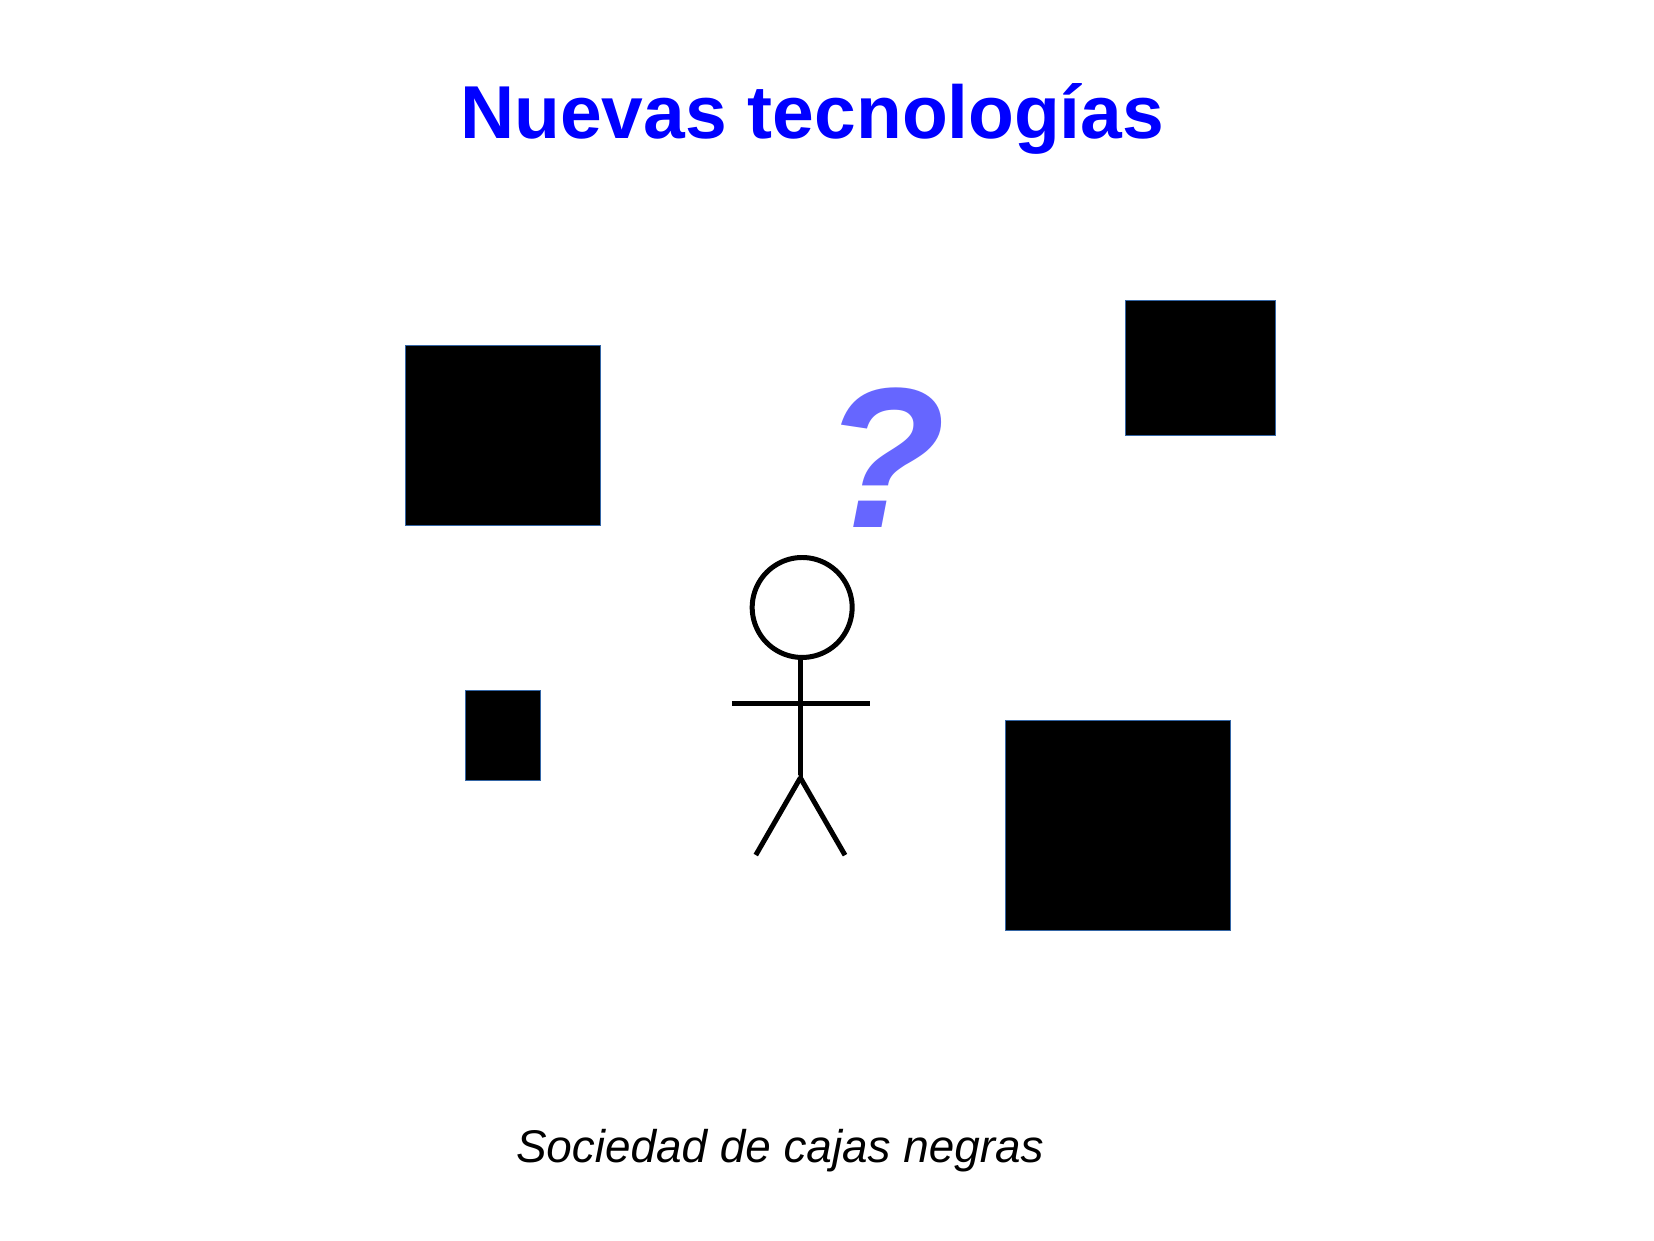

Nuevas tecnologías
?
Sociedad de cajas negras